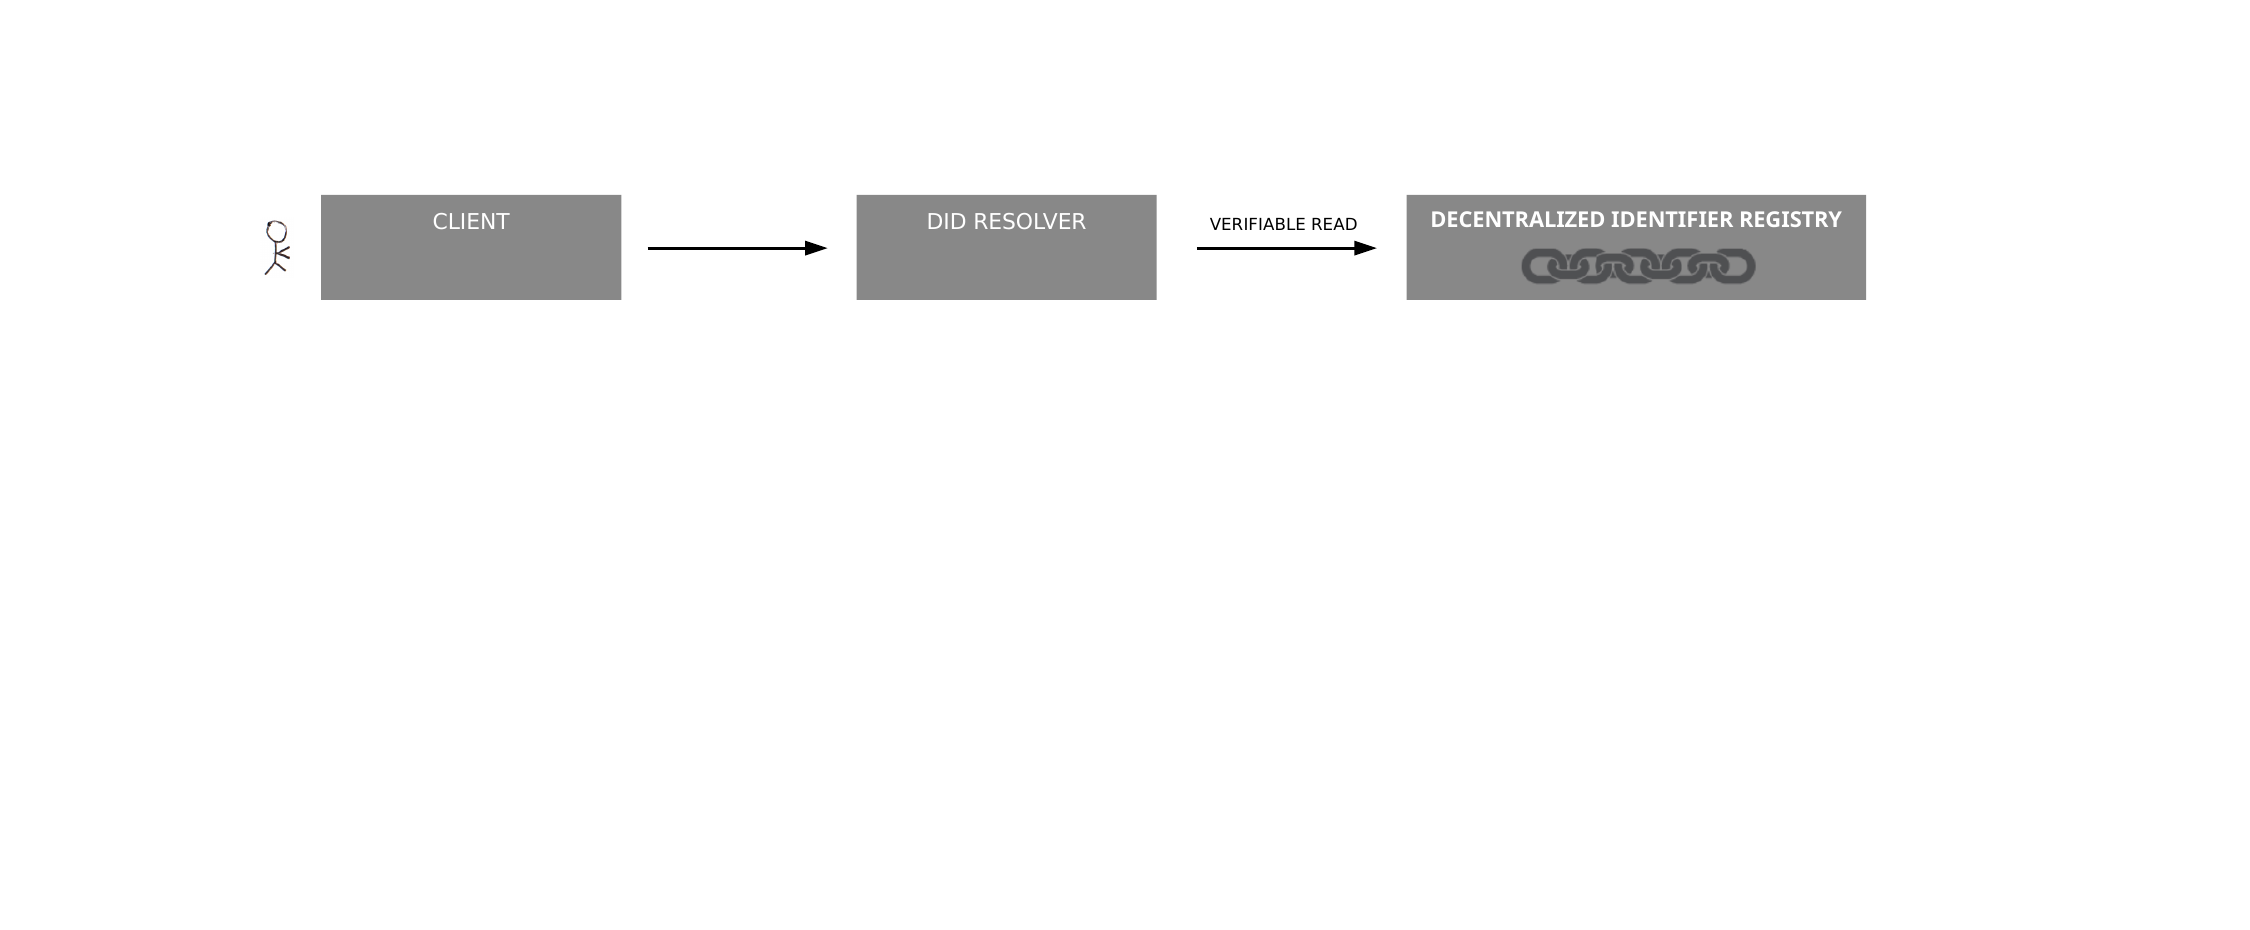

CLIENT
DID RESOLVER
DECENTRALIZED IDENTIFIER REGISTRY
VERIFIABLE READ